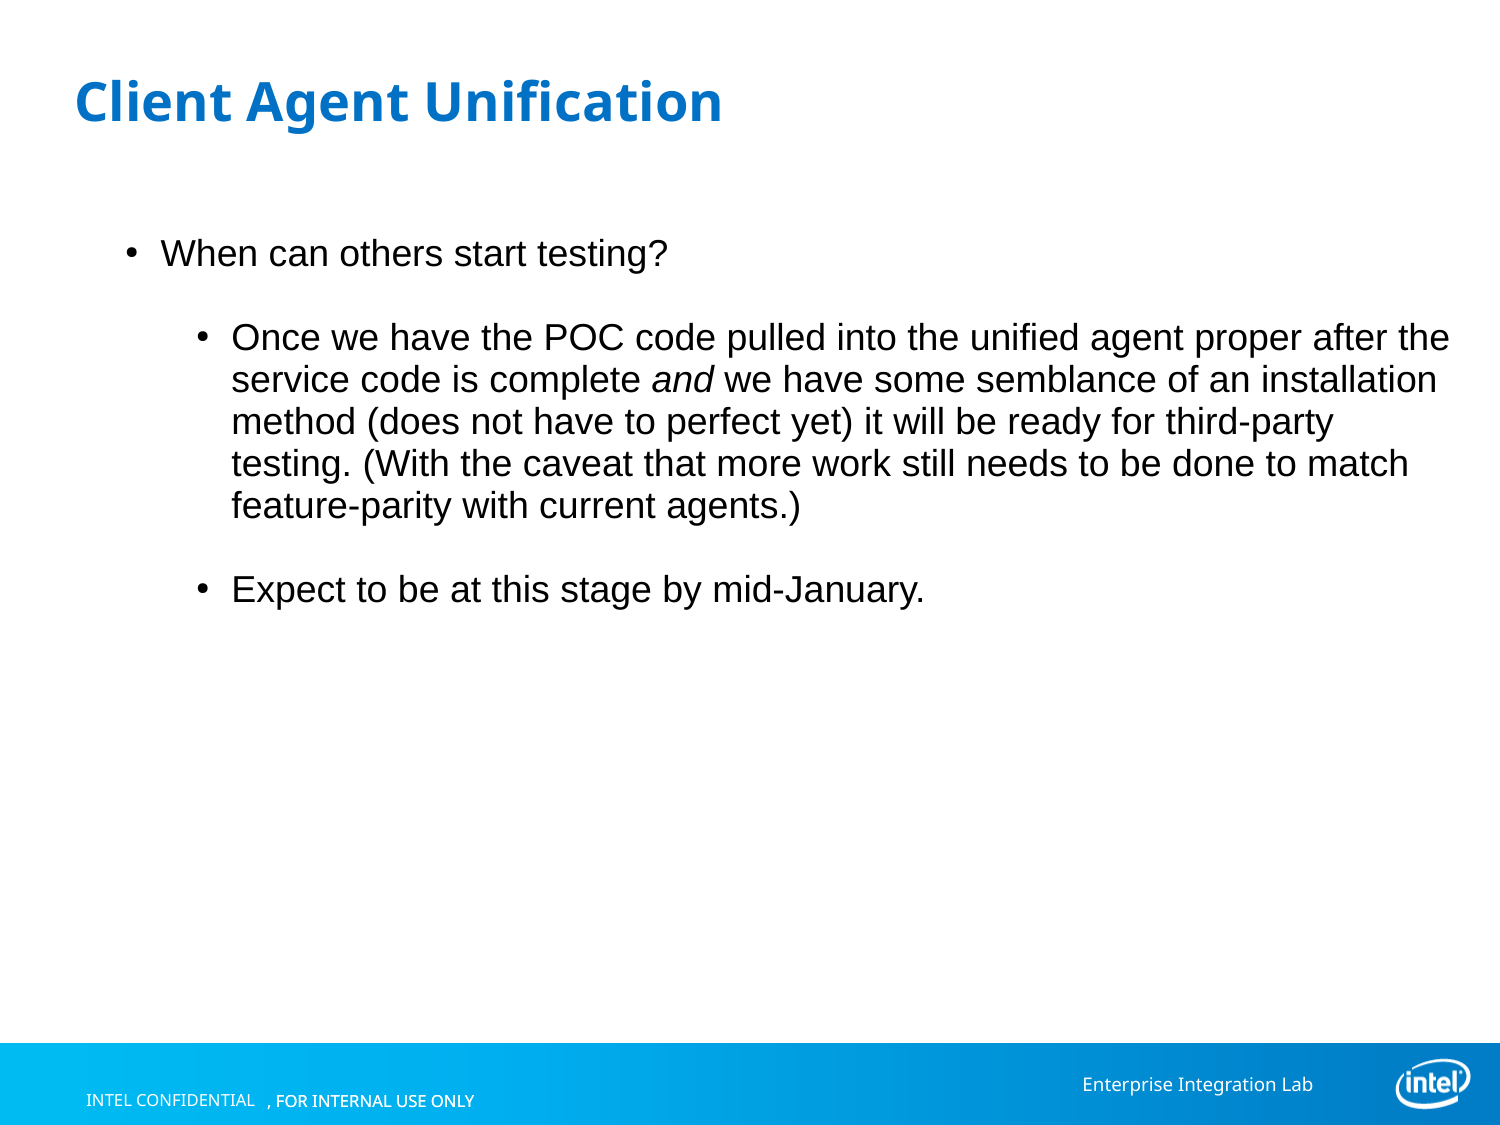

# Client Agent Unification
When can others start testing?
Once we have the POC code pulled into the unified agent proper after the
service code is complete and we have some semblance of an installation
method (does not have to perfect yet) it will be ready for third-party
testing. (With the caveat that more work still needs to be done to match
feature-parity with current agents.)
Expect to be at this stage by mid-January.